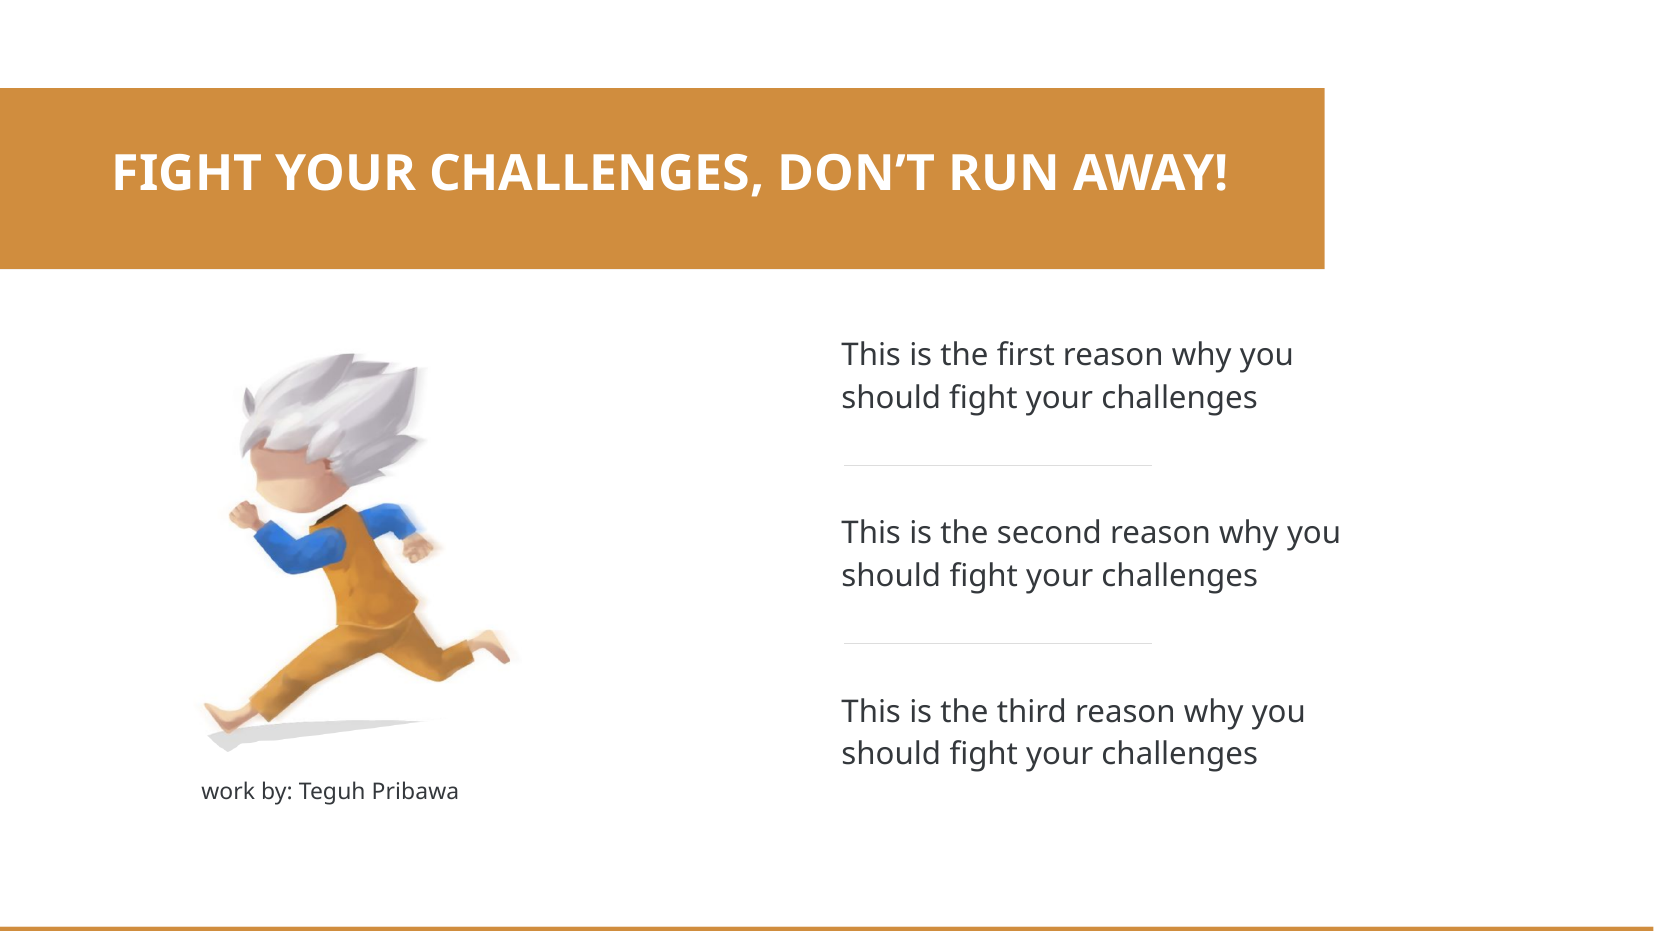

FIGHT YOUR CHALLENGES, DON’T RUN AWAY!
This is the first reason why you should fight your challenges
This is the second reason why you should fight your challenges
This is the third reason why you should fight your challenges
work by: Teguh Pribawa